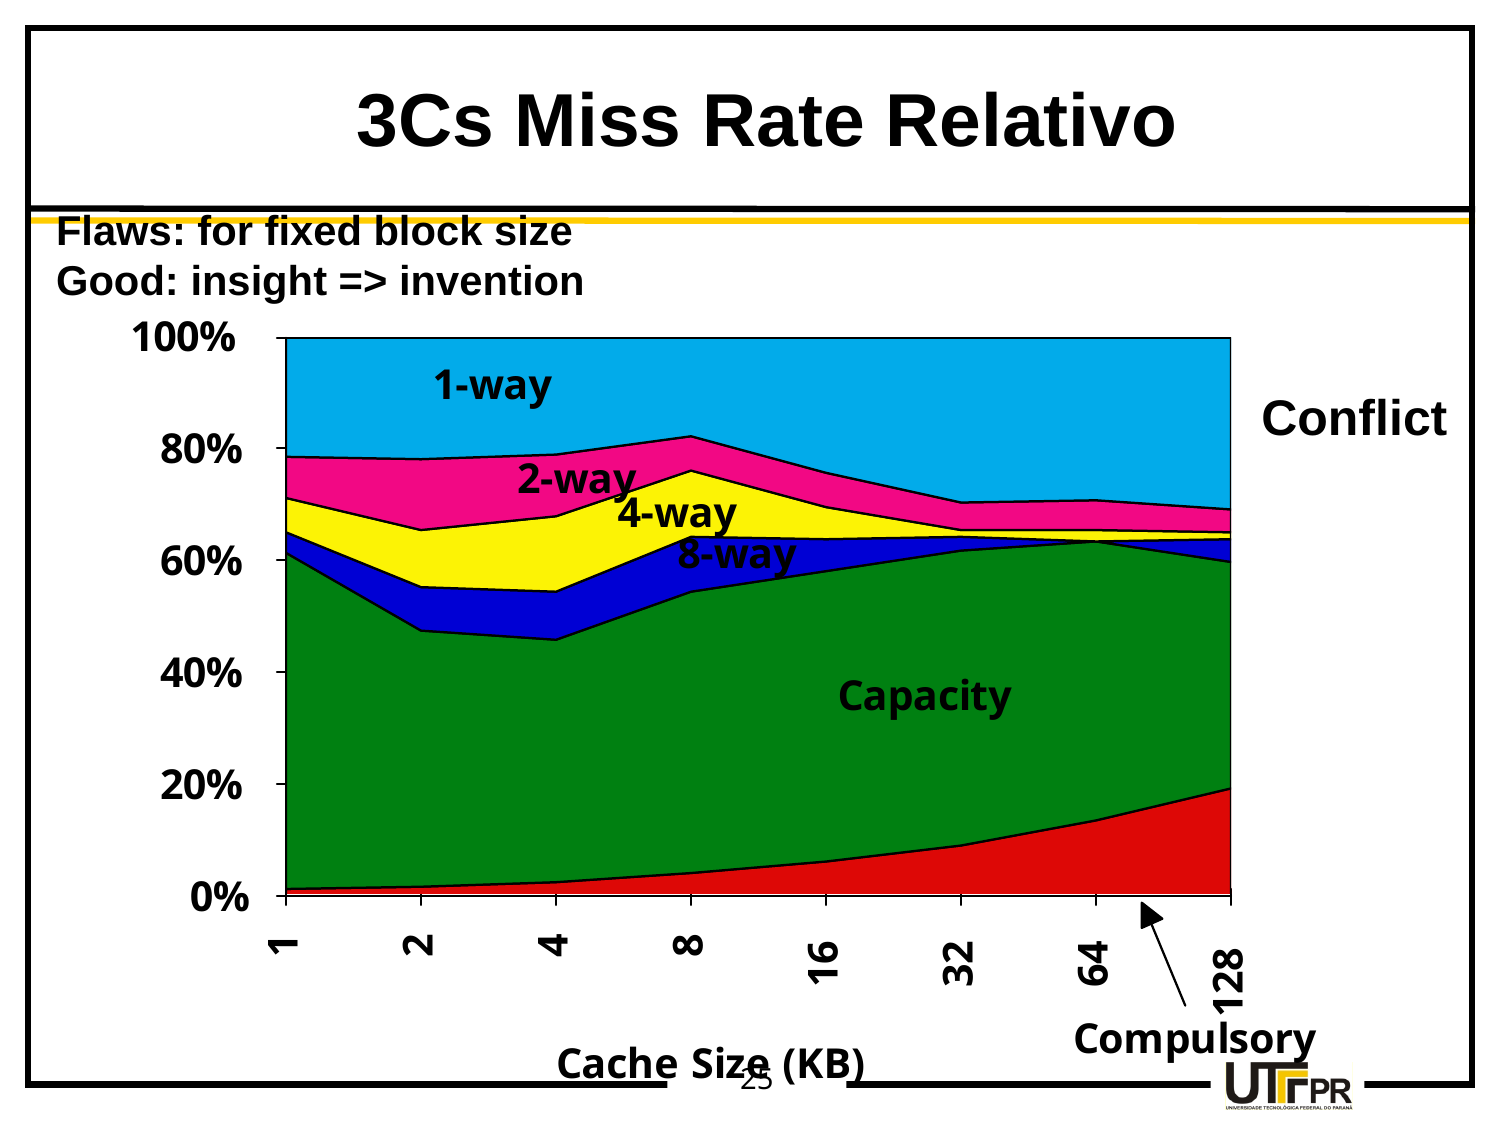

# 3Cs Miss Rate Relativo
Flaws: for fixed block size
Good: insight => invention
Conflict